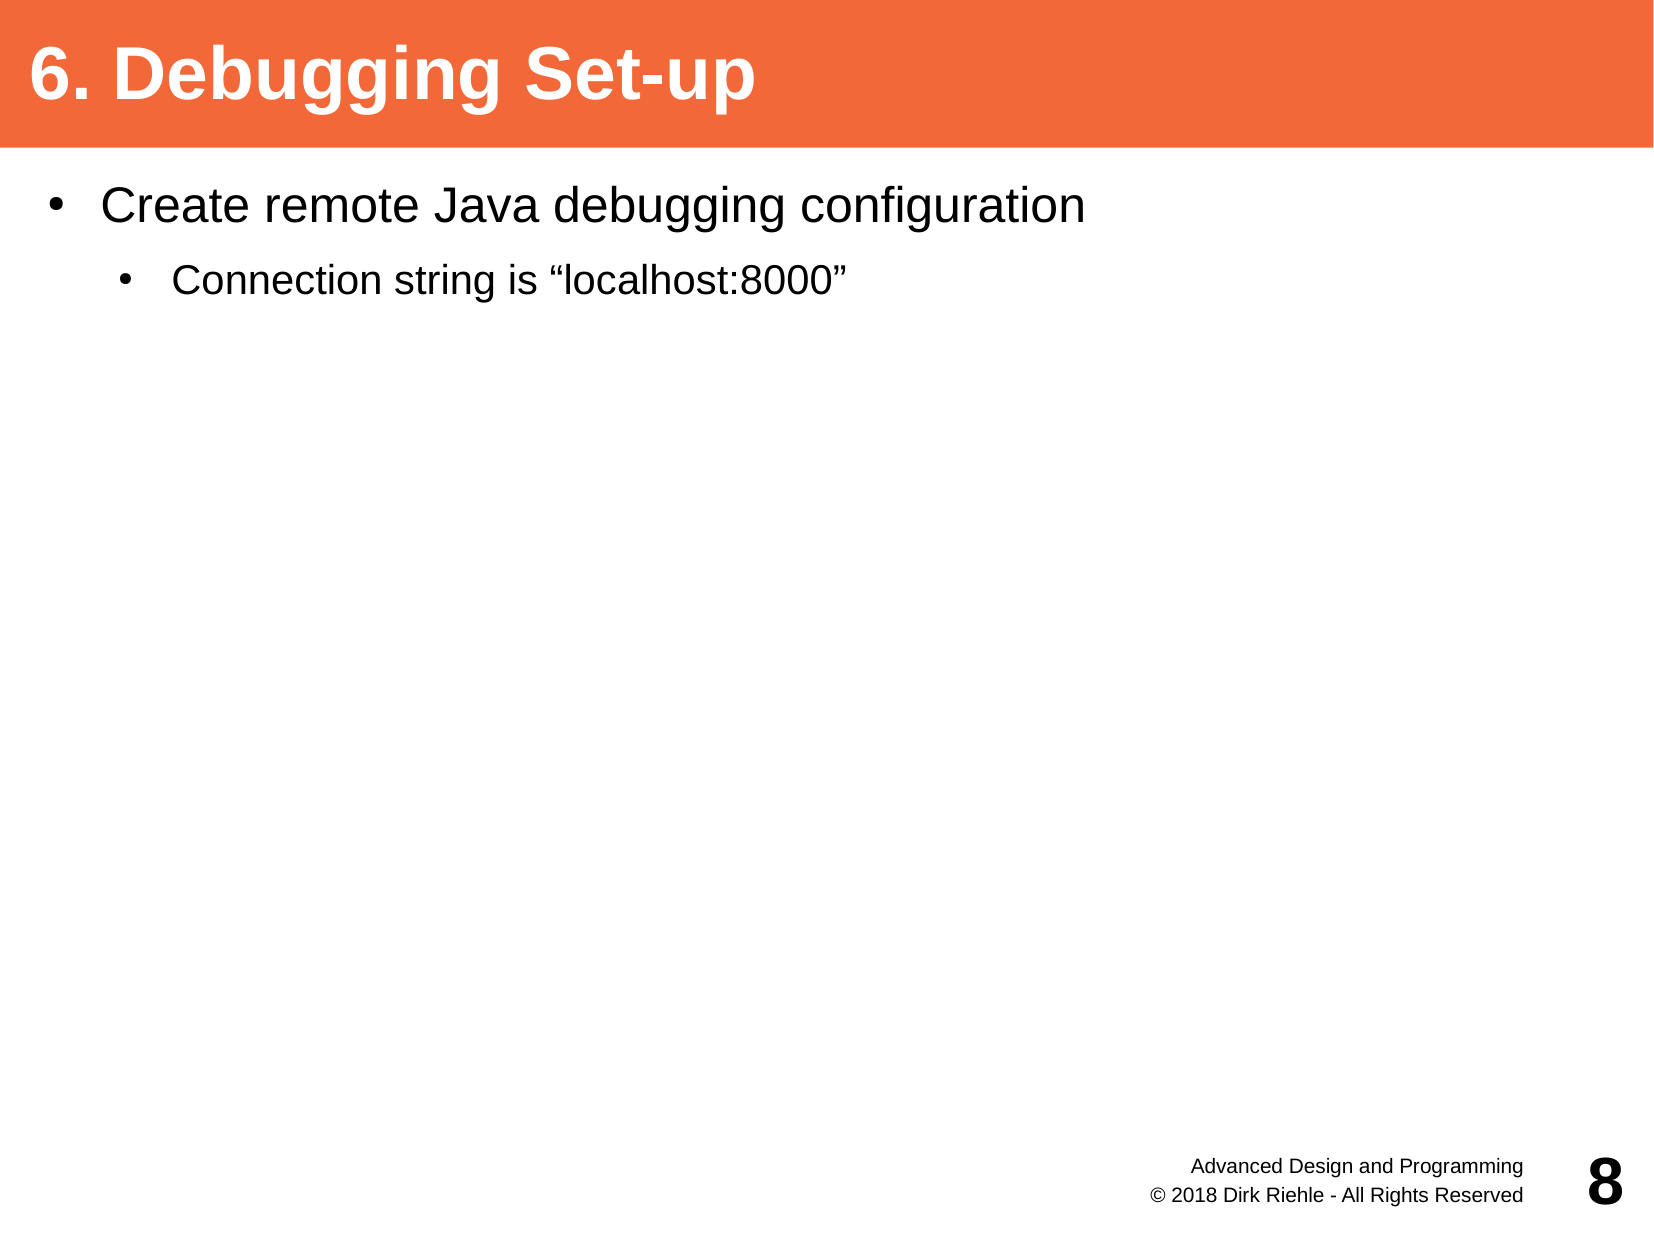

# 6. Debugging Set-up
Create remote Java debugging configuration
Connection string is “localhost:8000”
Advanced Design and Programming
8
© 2018 Dirk Riehle - All Rights Reserved